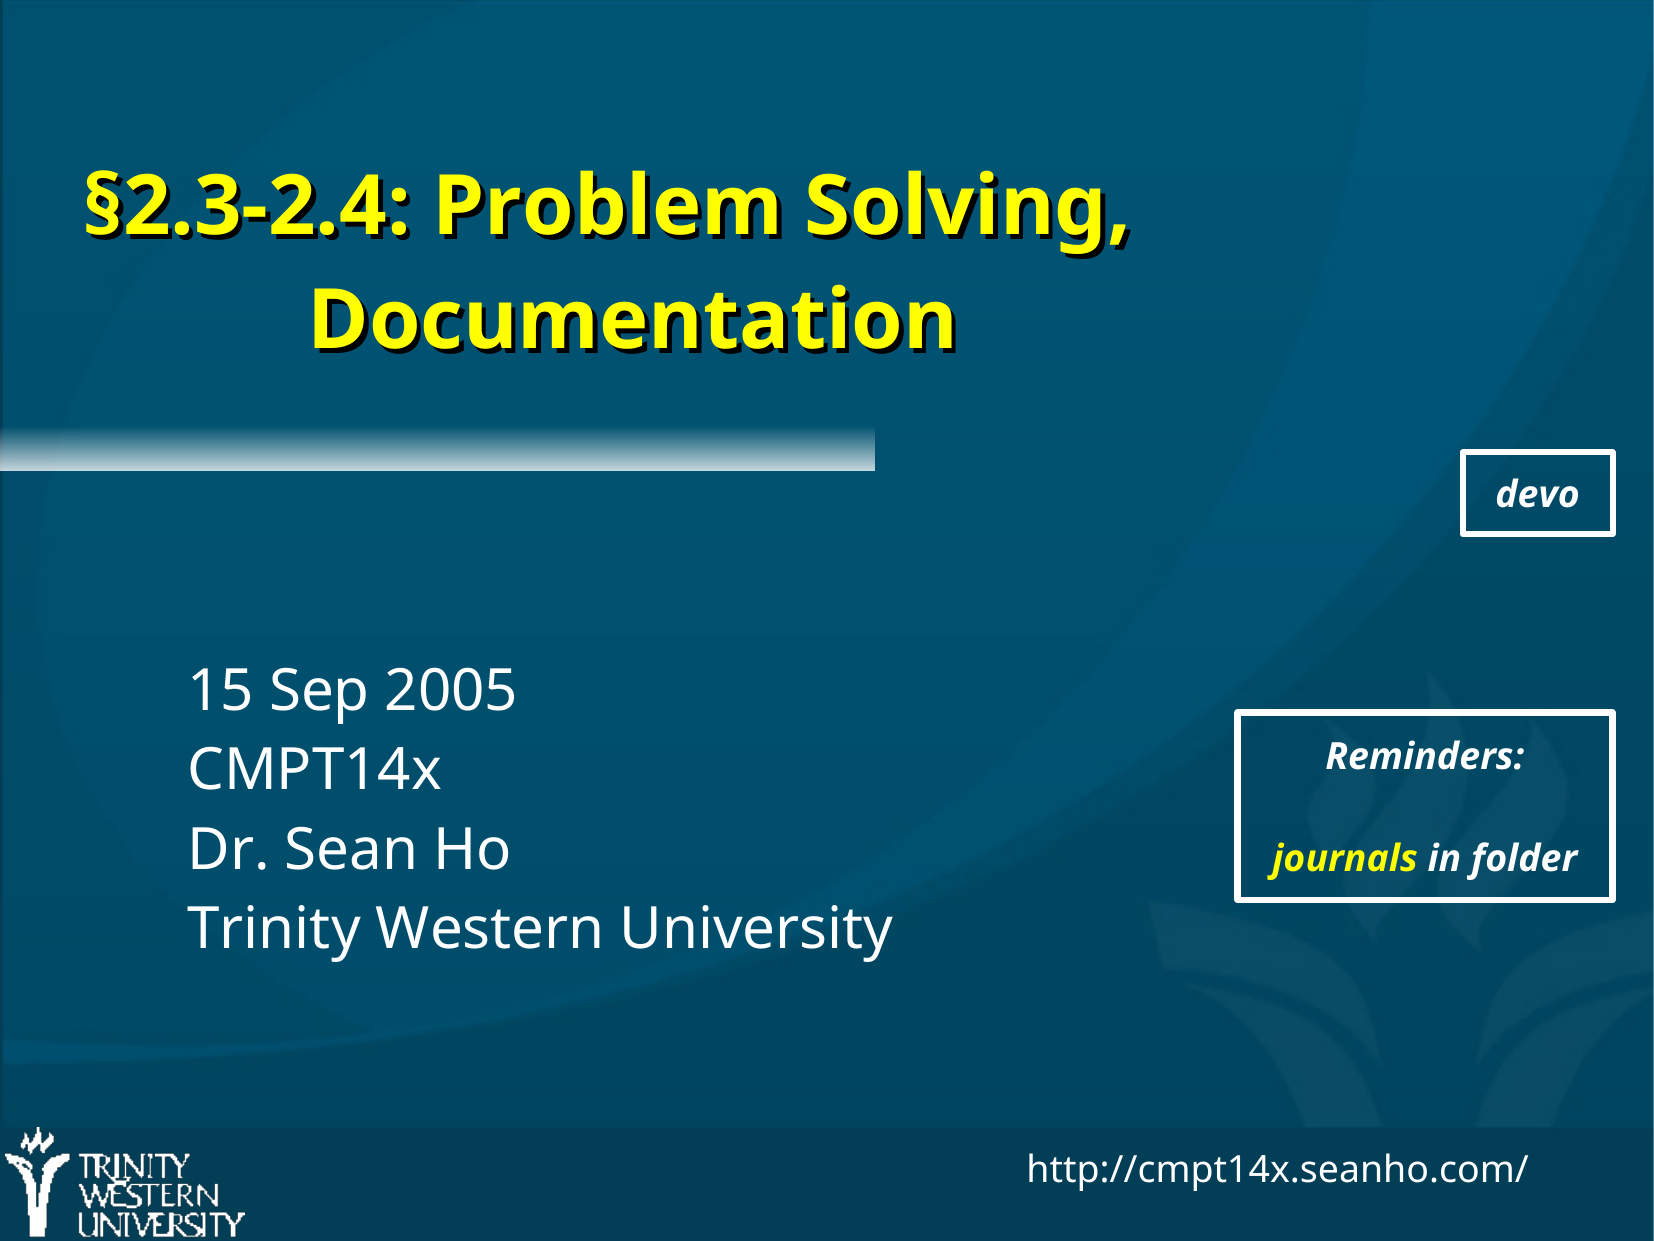

# §2.3-2.4: Problem Solving, Documentation
devo
15 Sep 2005
CMPT14x
Dr. Sean Ho
Trinity Western University
Reminders:
journals in folder
http://cmpt14x.seanho.com/